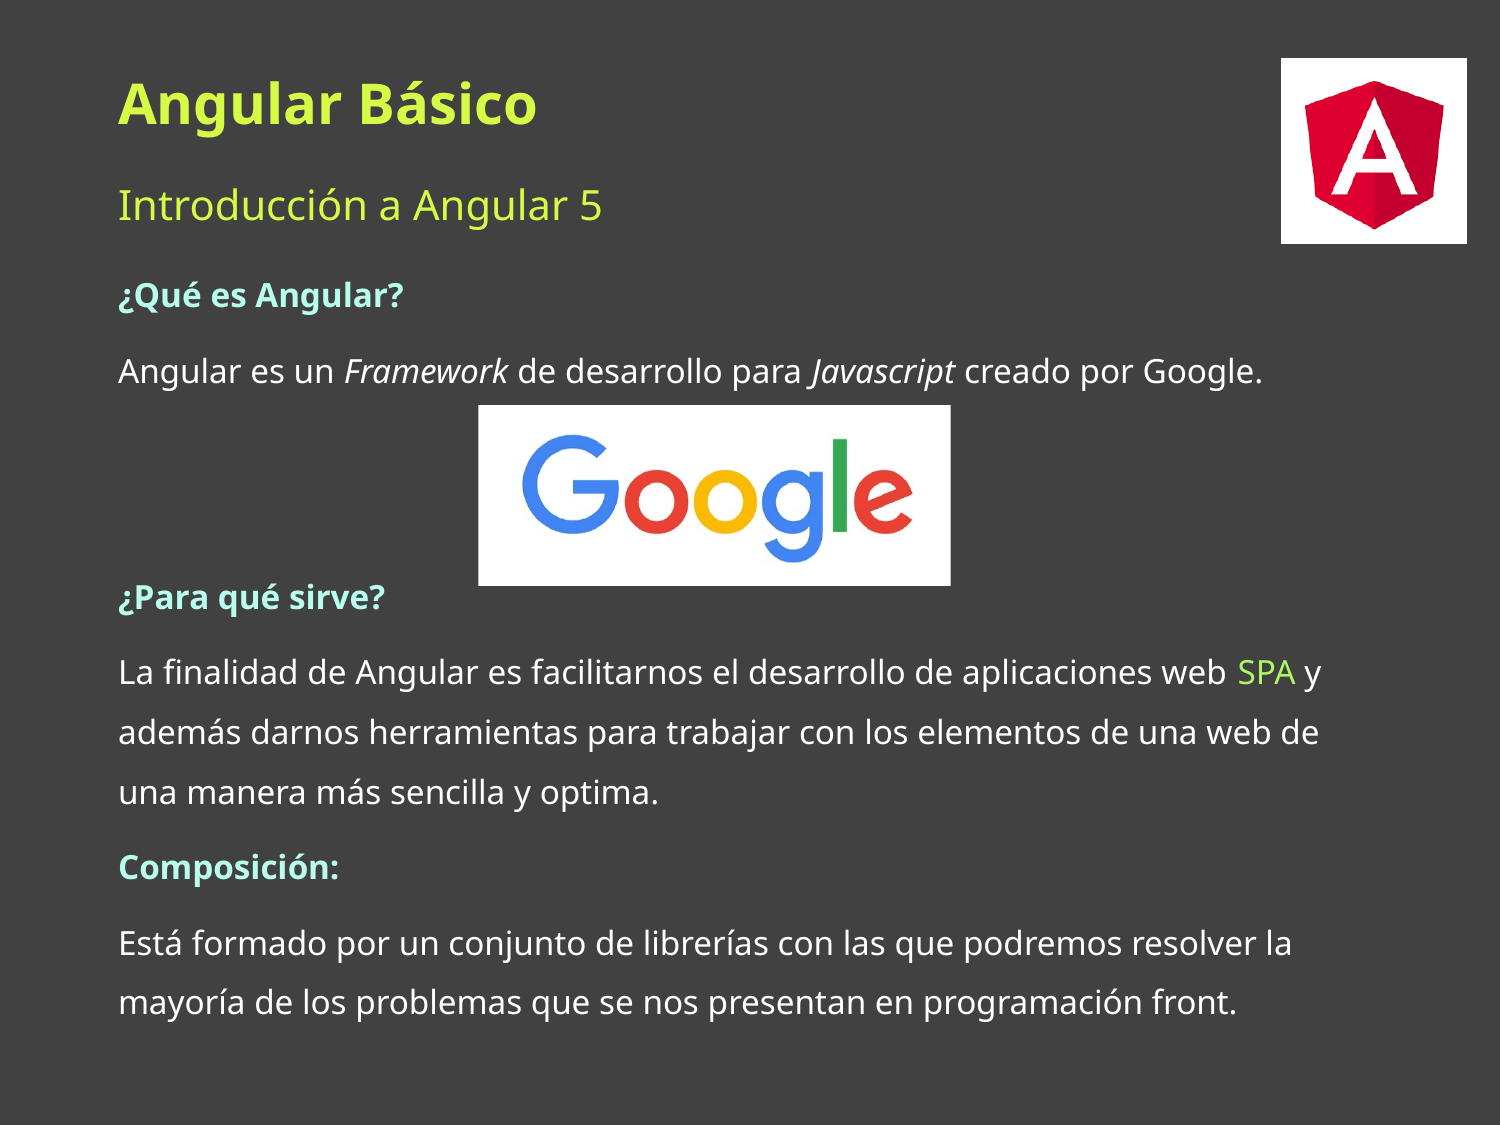

# Angular Básico
Introducción a Angular 5
¿Qué es Angular?
Angular es un Framework de desarrollo para Javascript creado por Google.
¿Para qué sirve?
La finalidad de Angular es facilitarnos el desarrollo de aplicaciones web SPA y además darnos herramientas para trabajar con los elementos de una web de una manera más sencilla y optima.
Composición:
Está formado por un conjunto de librerías con las que podremos resolver la mayoría de los problemas que se nos presentan en programación front.